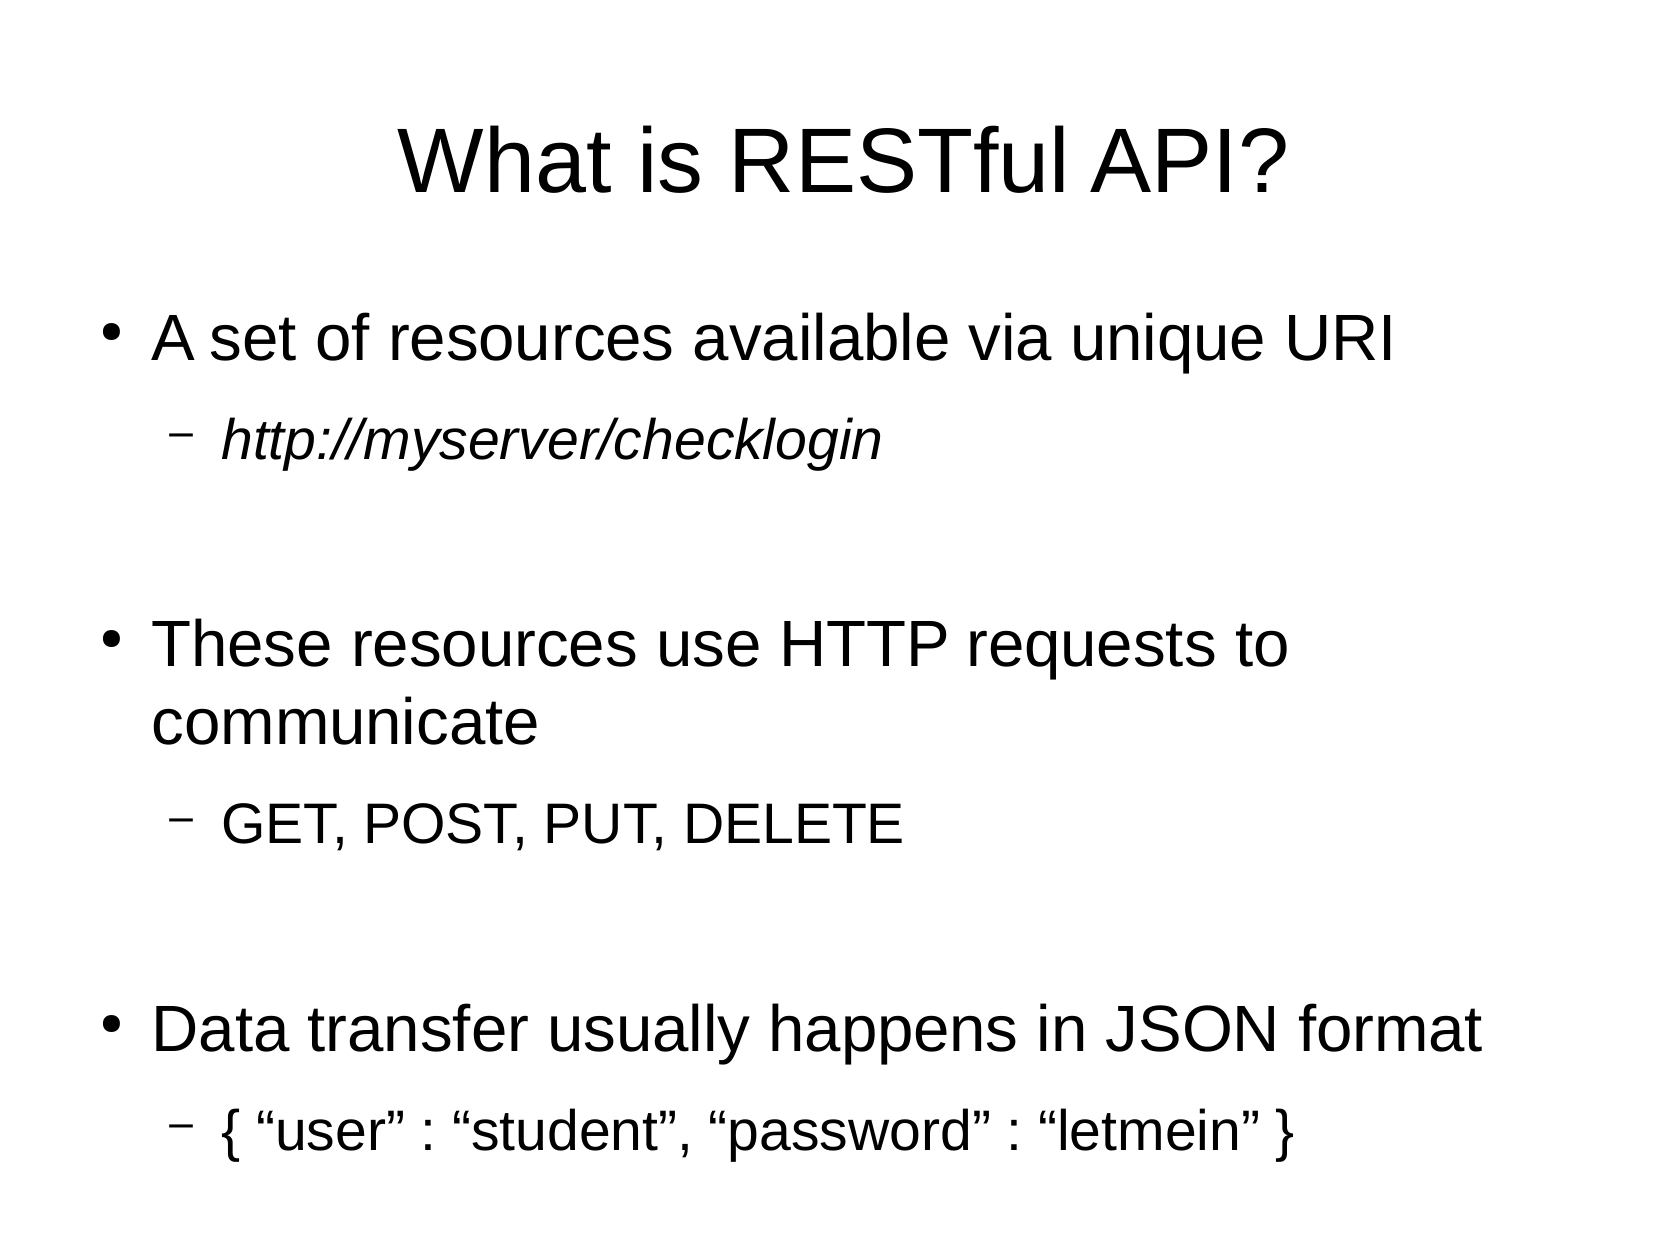

# What is RESTful API?
A set of resources available via unique URI
http://myserver/checklogin
These resources use HTTP requests to communicate
GET, POST, PUT, DELETE
Data transfer usually happens in JSON format
{ “user” : “student”, “password” : “letmein” }